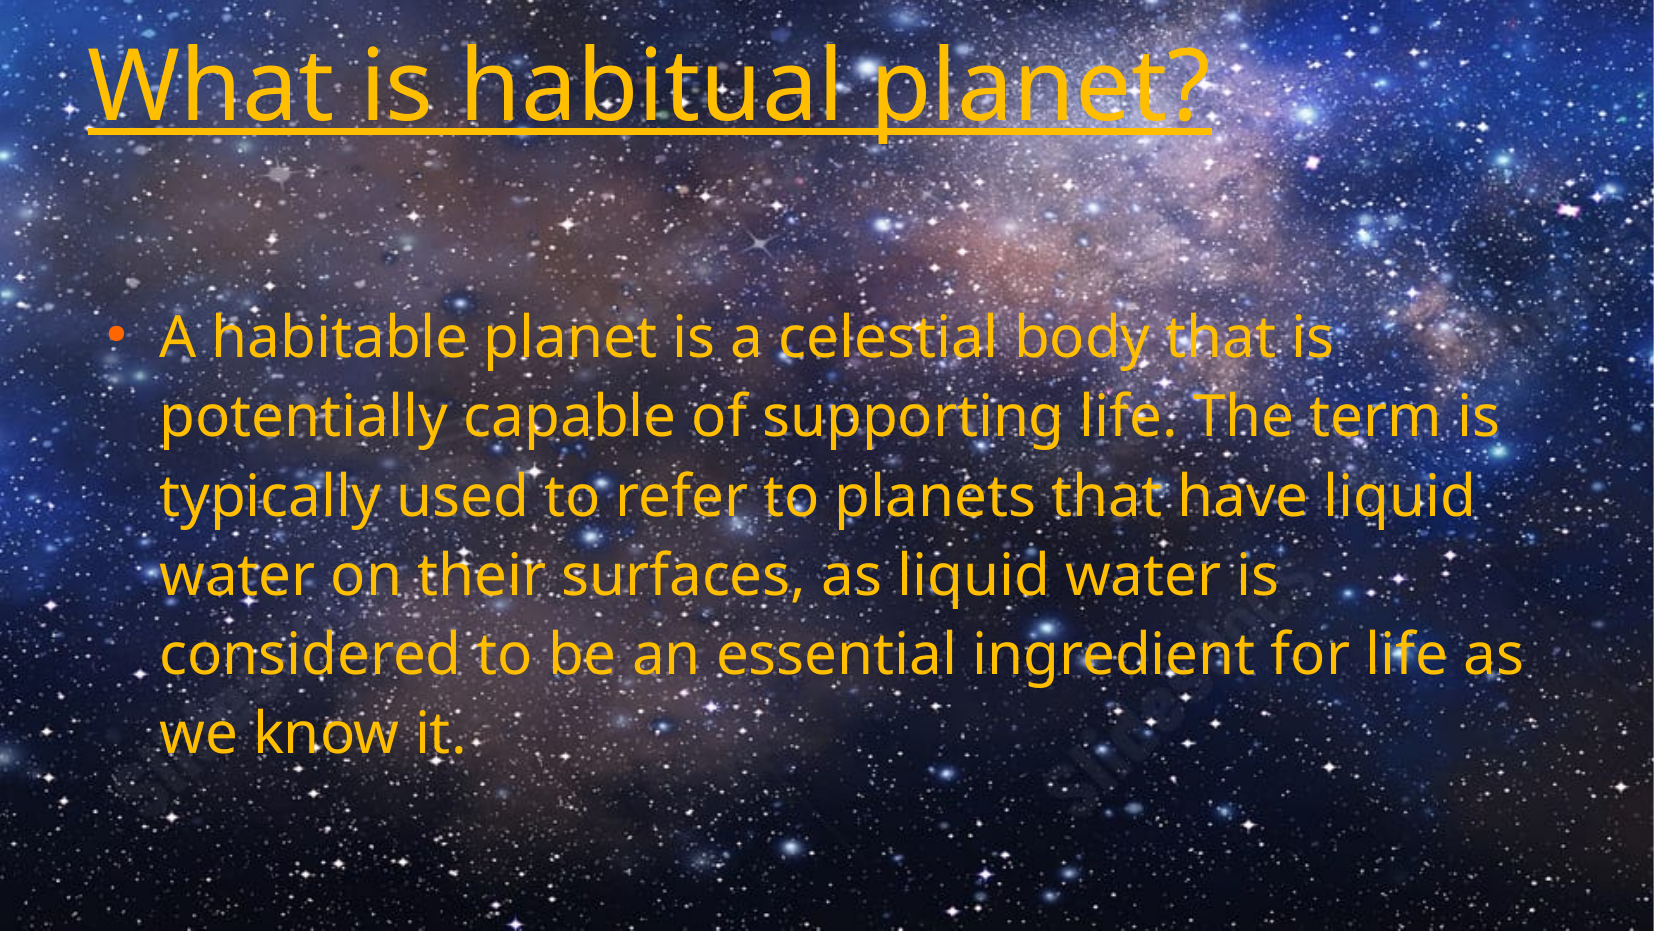

# What is habitual planet?
A habitable planet is a celestial body that is potentially capable of supporting life. The term is typically used to refer to planets that have liquid water on their surfaces, as liquid water is considered to be an essential ingredient for life as we know it.